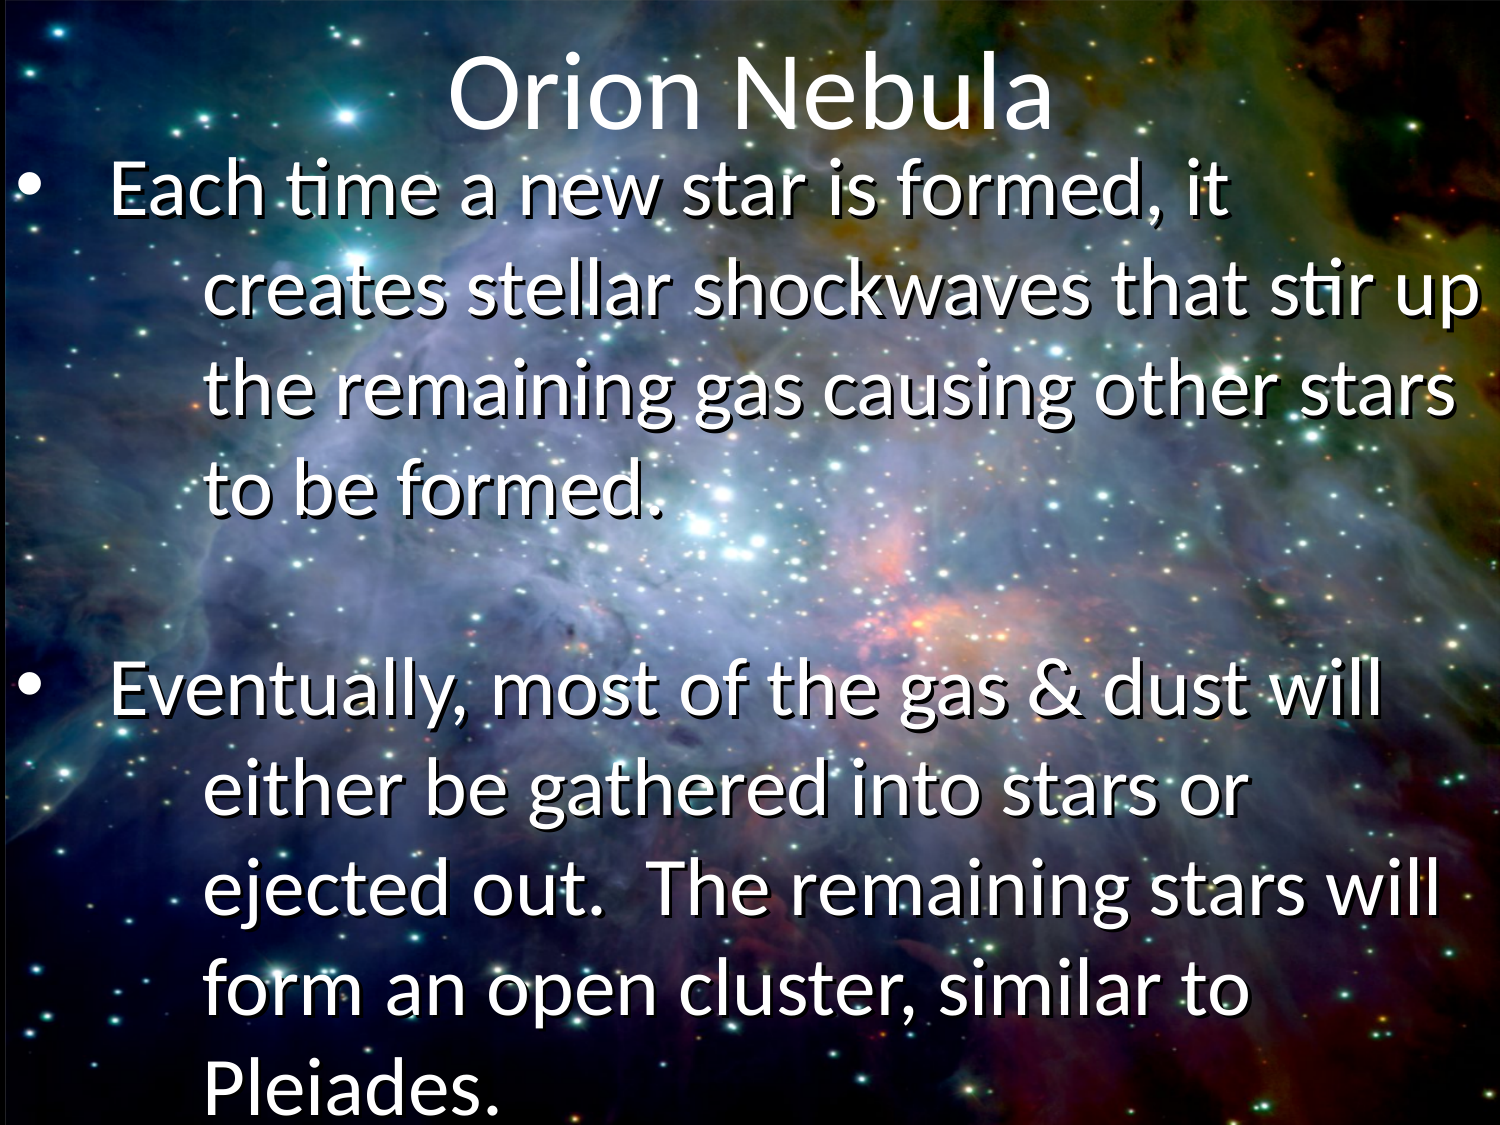

Orion Nebula
Each time a new star is formed, it creates stellar shockwaves that stir up the remaining gas causing other stars to be formed.
Eventually, most of the gas & dust will either be gathered into stars or ejected out. The remaining stars will form an open cluster, similar to Pleiades.